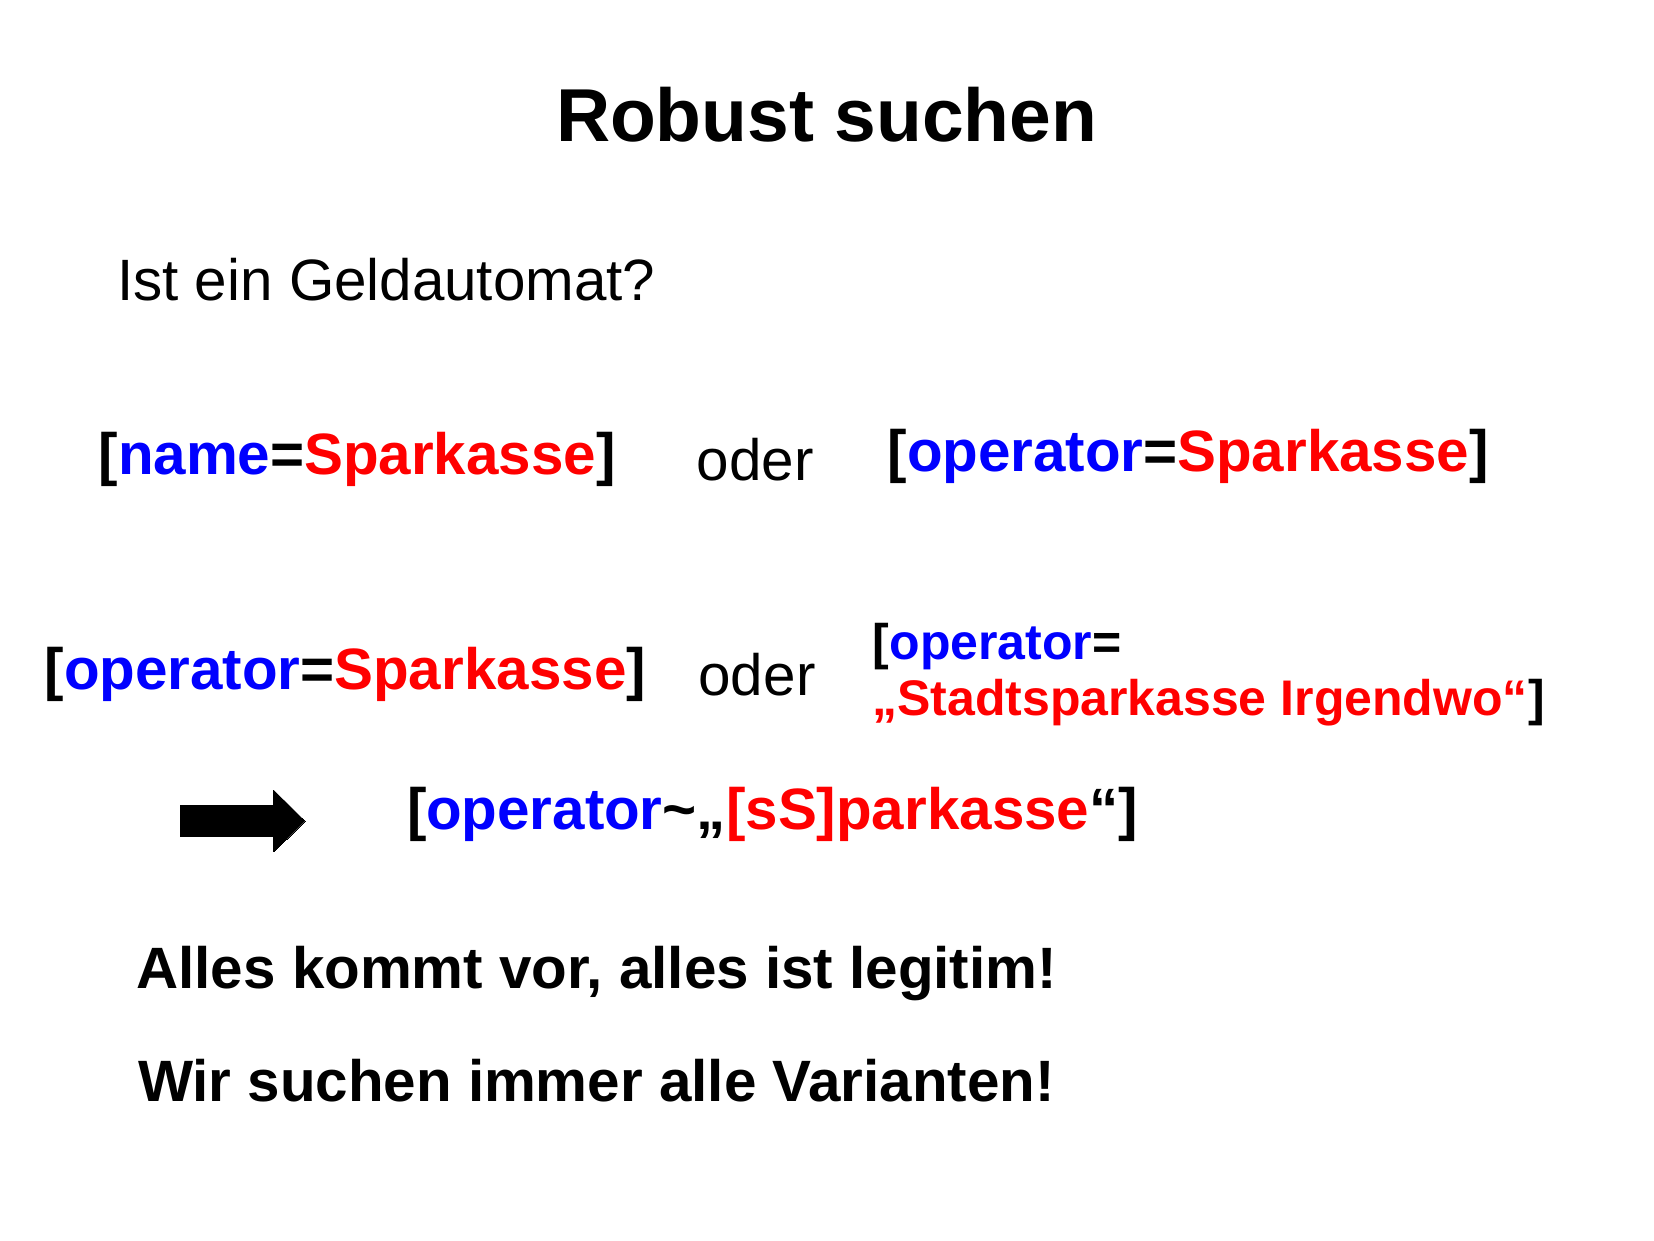

Robust suchen
Ist ein Geldautomat?
[operator=Sparkasse]
[name=Sparkasse]
oder
[operator=
„Stadtsparkasse Irgendwo“]
[operator=Sparkasse]
oder
[operator~„[sS]parkasse“]
Alles kommt vor, alles ist legitim!
Wir suchen immer alle Varianten!